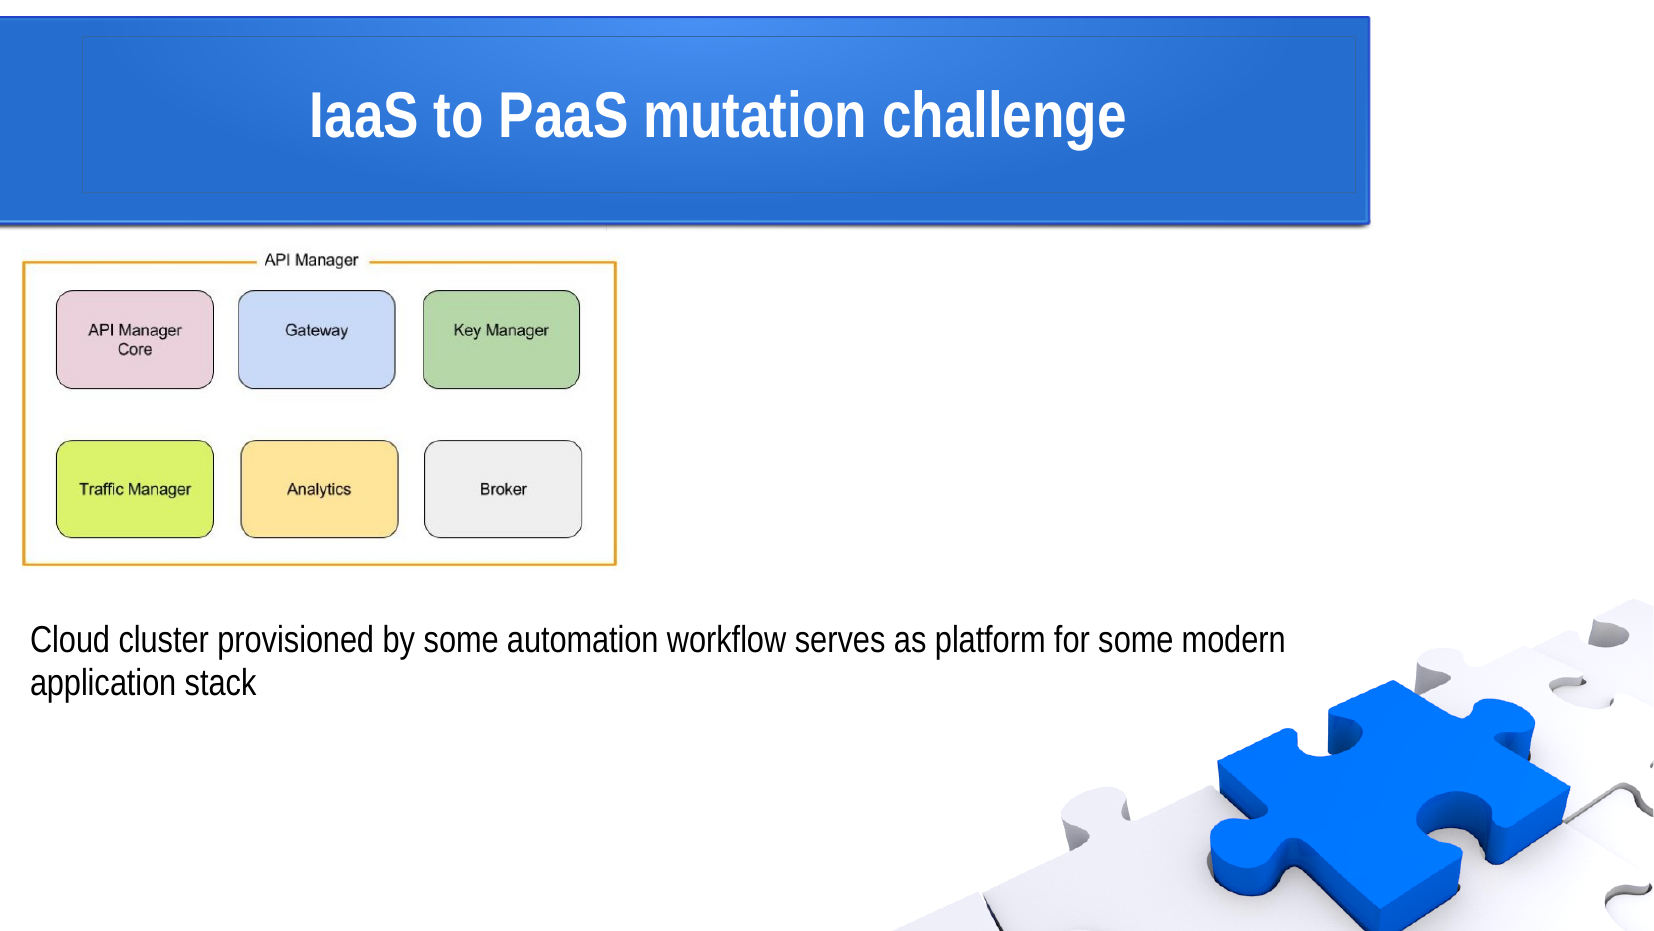

# IaaS to PaaS mutation challenge
Cloud cluster provisioned by some automation workflow serves as platform for some modern application stack